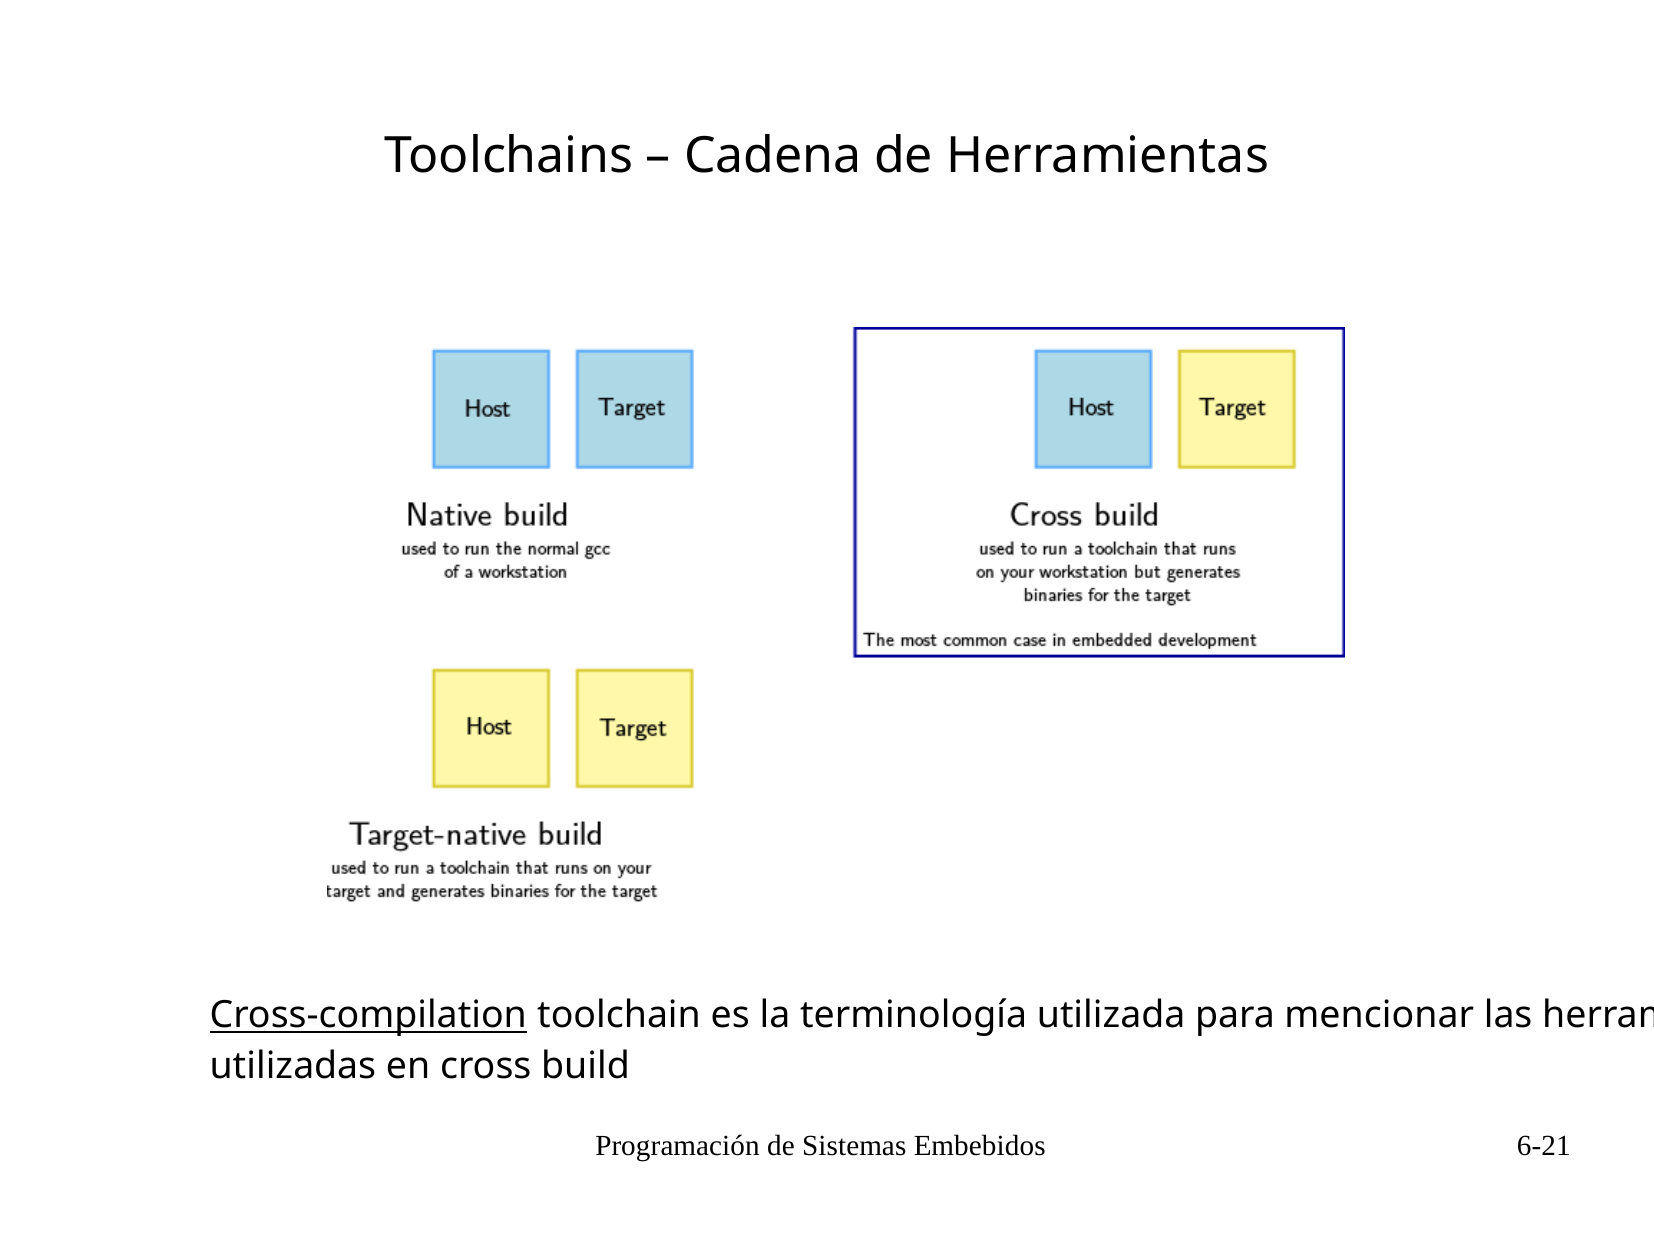

# Toolchains – Cadena de Herramientas
Cross-compilation toolchain es la terminología utilizada para mencionar las herramientas
utilizadas en cross build
Programación de Sistemas Embebidos
6